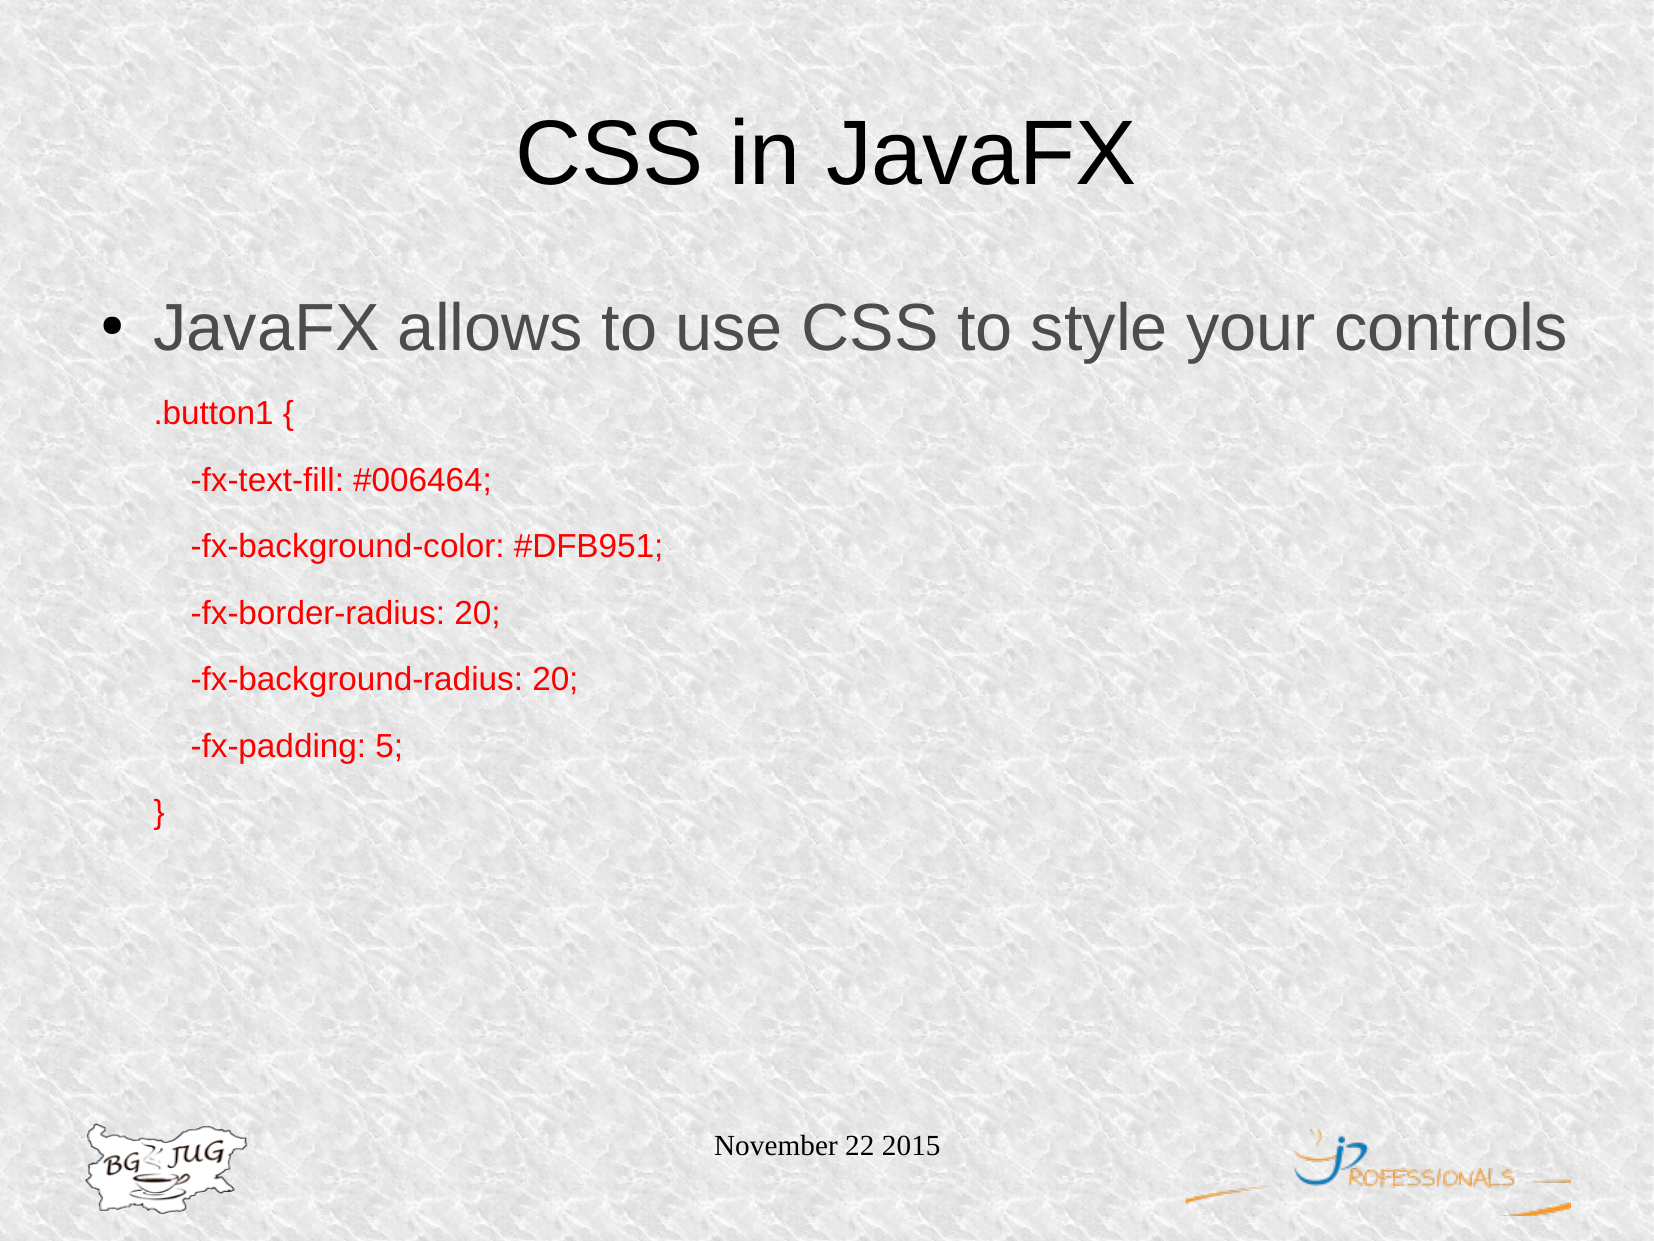

# CSS in JavaFX
JavaFX allows to use CSS to style your controls
.button1 {
 -fx-text-fill: #006464;
 -fx-background-color: #DFB951;
 -fx-border-radius: 20;
 -fx-background-radius: 20;
 -fx-padding: 5;
}